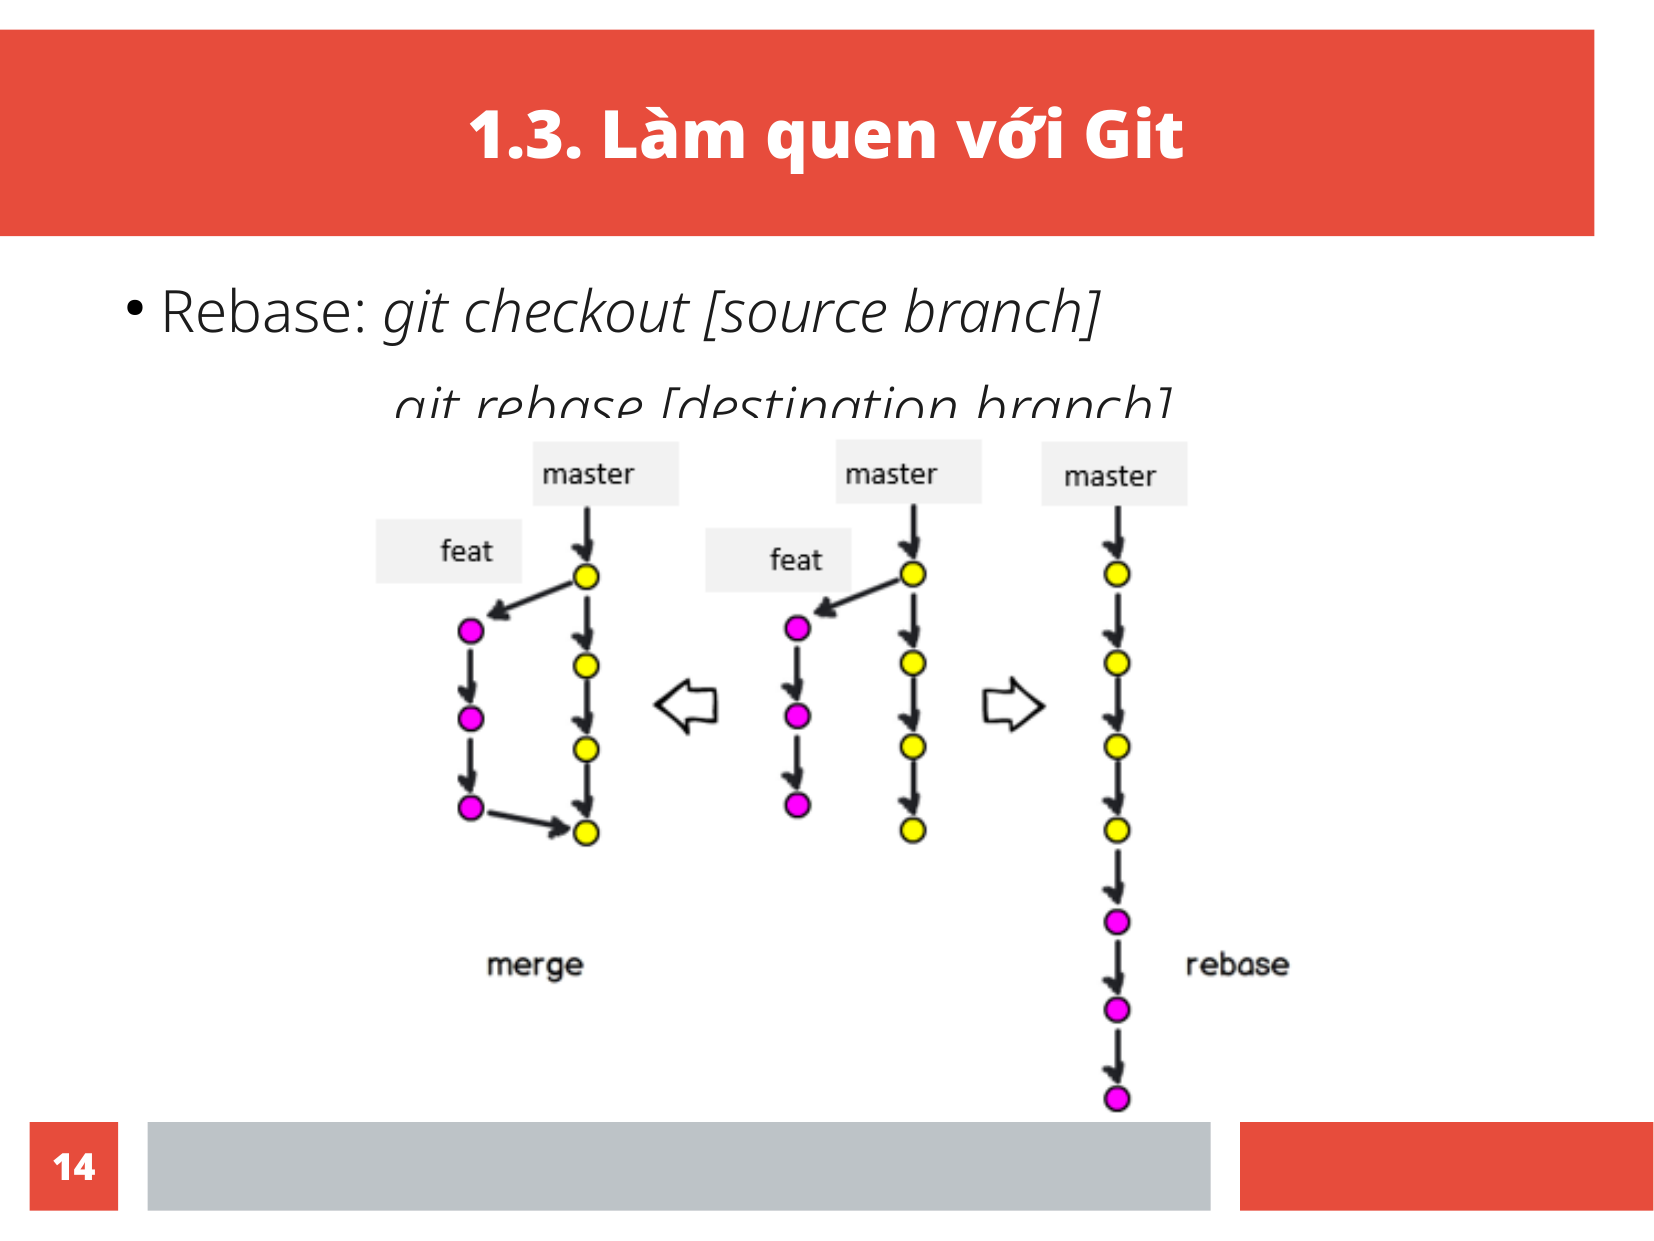

# 1.3. Làm quen với Git
 Rebase: git checkout [source branch]
 git rebase [destination branch]
14